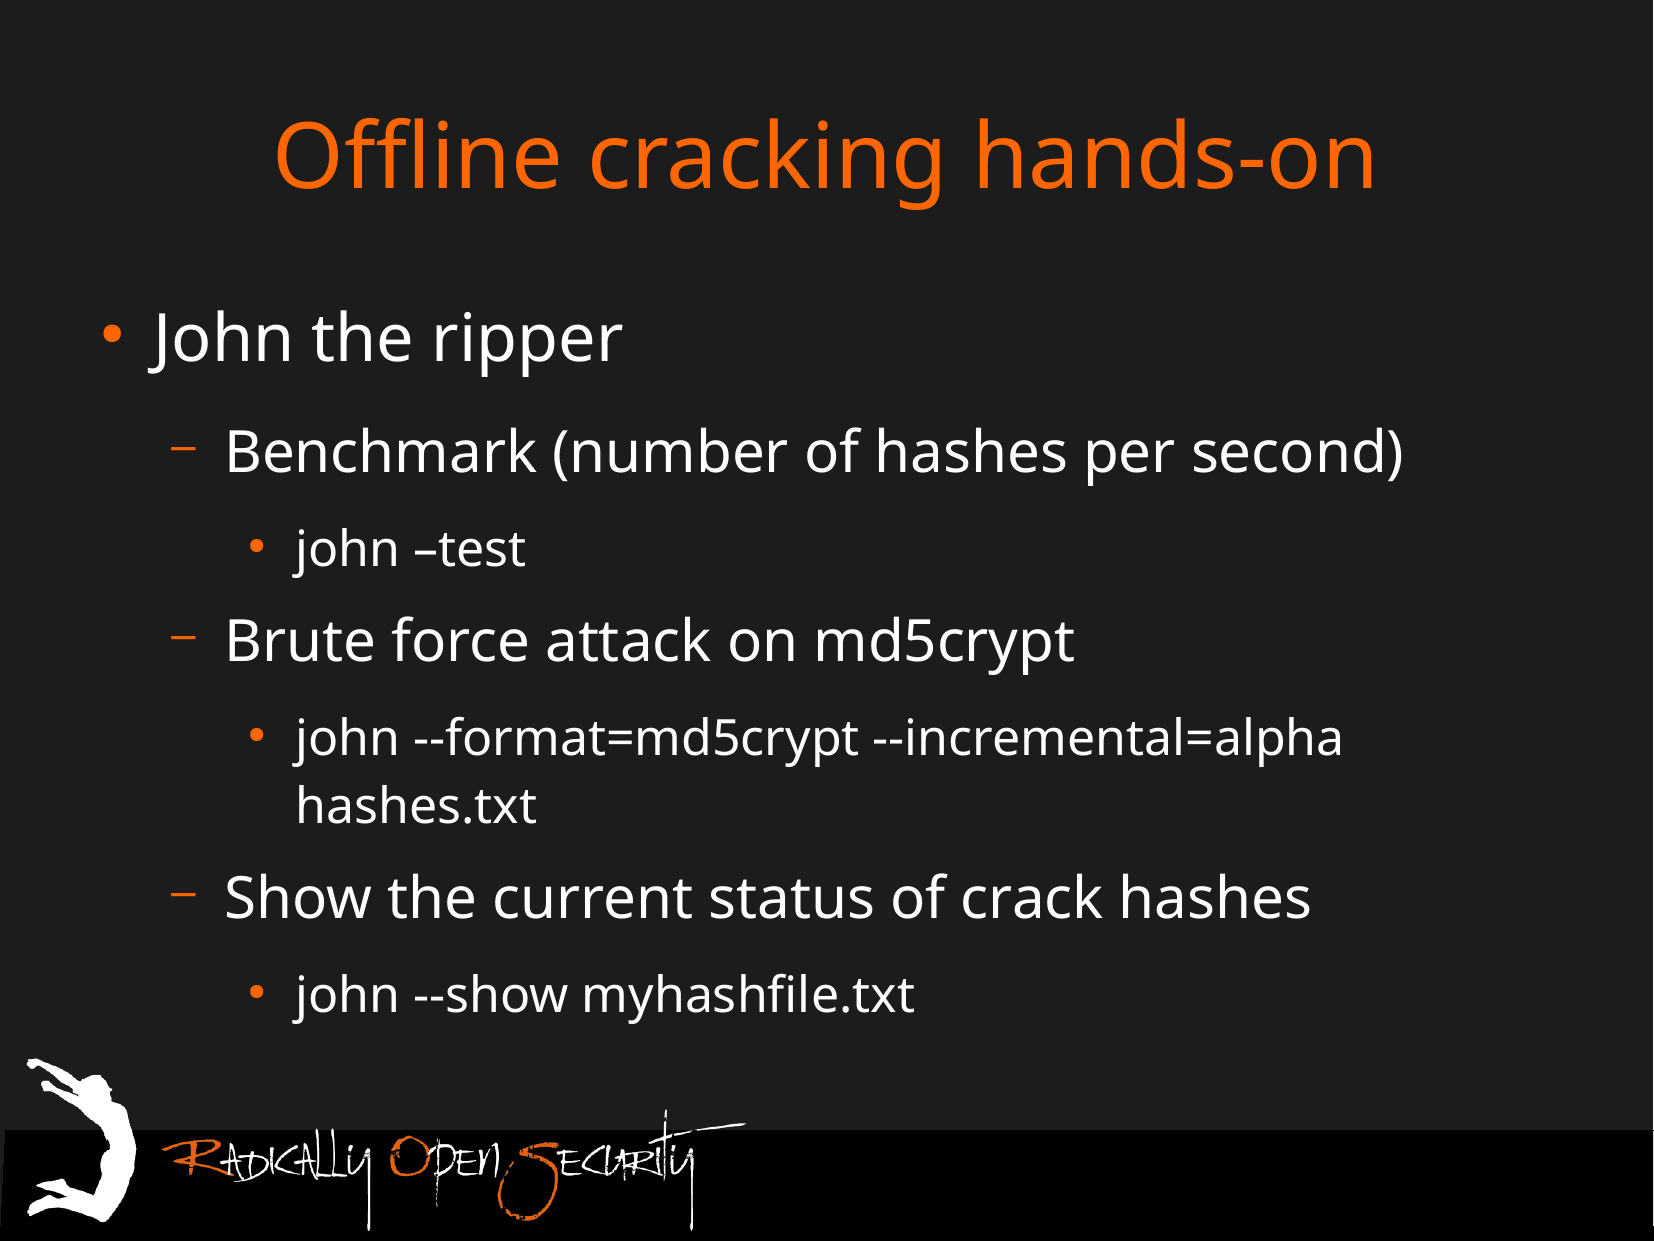

# Offline cracking hands-on
John the ripper
Benchmark (number of hashes per second)
john –test
Brute force attack on md5crypt
john --format=md5crypt --incremental=alpha hashes.txt
Show the current status of crack hashes
john --show myhashfile.txt